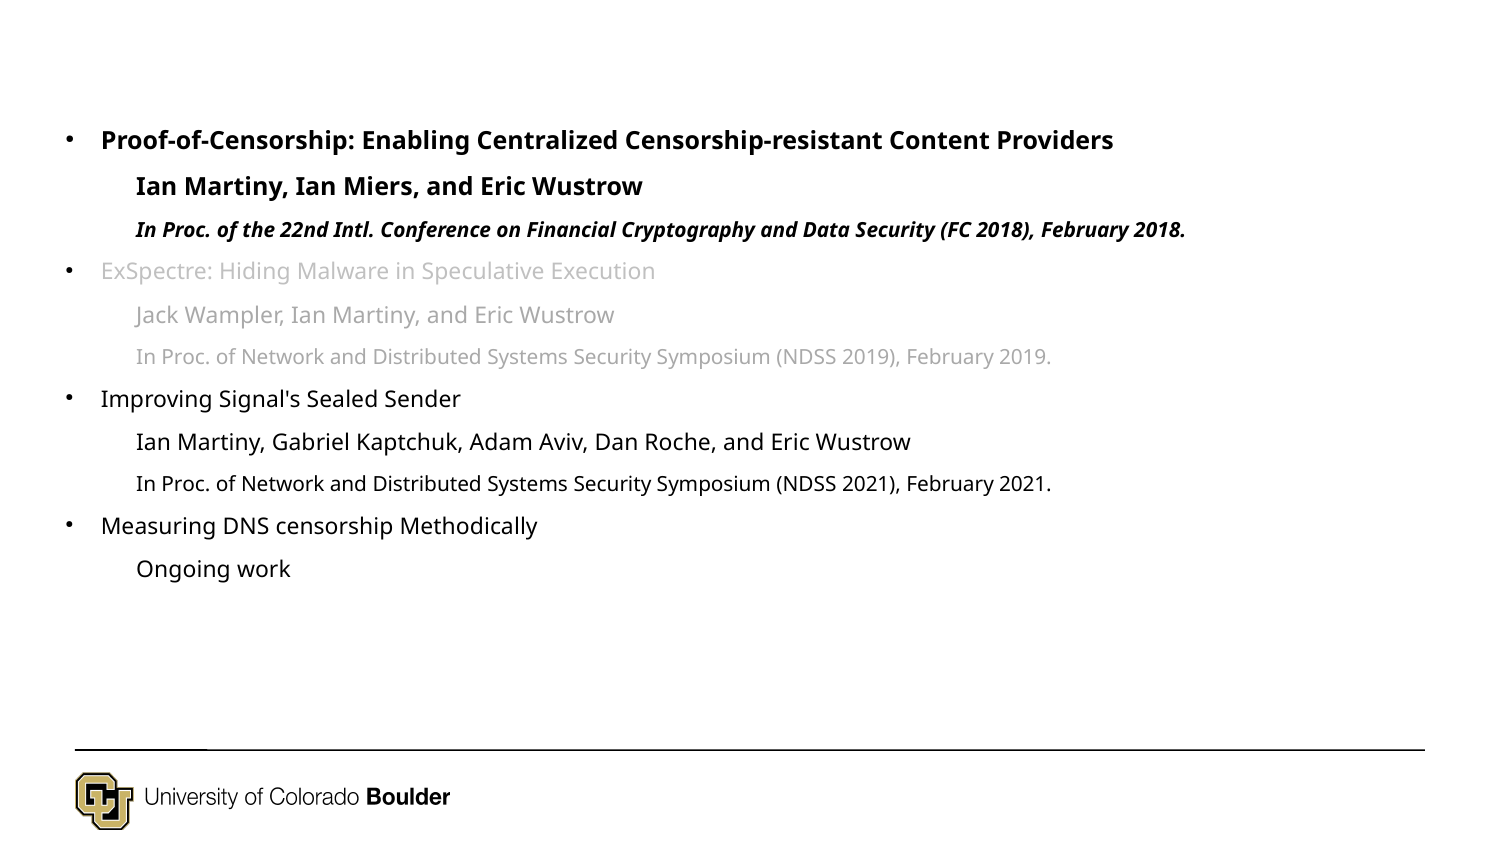

Proof-of-Censorship: Enabling Centralized Censorship-resistant Content Providers
Ian Martiny, Ian Miers, and Eric Wustrow
In Proc. of the 22nd Intl. Conference on Financial Cryptography and Data Security (FC 2018), February 2018.
ExSpectre: Hiding Malware in Speculative Execution
Jack Wampler, Ian Martiny, and Eric Wustrow
In Proc. of Network and Distributed Systems Security Symposium (NDSS 2019), February 2019.
Improving Signal's Sealed Sender
Ian Martiny, Gabriel Kaptchuk, Adam Aviv, Dan Roche, and Eric Wustrow
In Proc. of Network and Distributed Systems Security Symposium (NDSS 2021), February 2021.
Measuring DNS censorship Methodically
Ongoing work